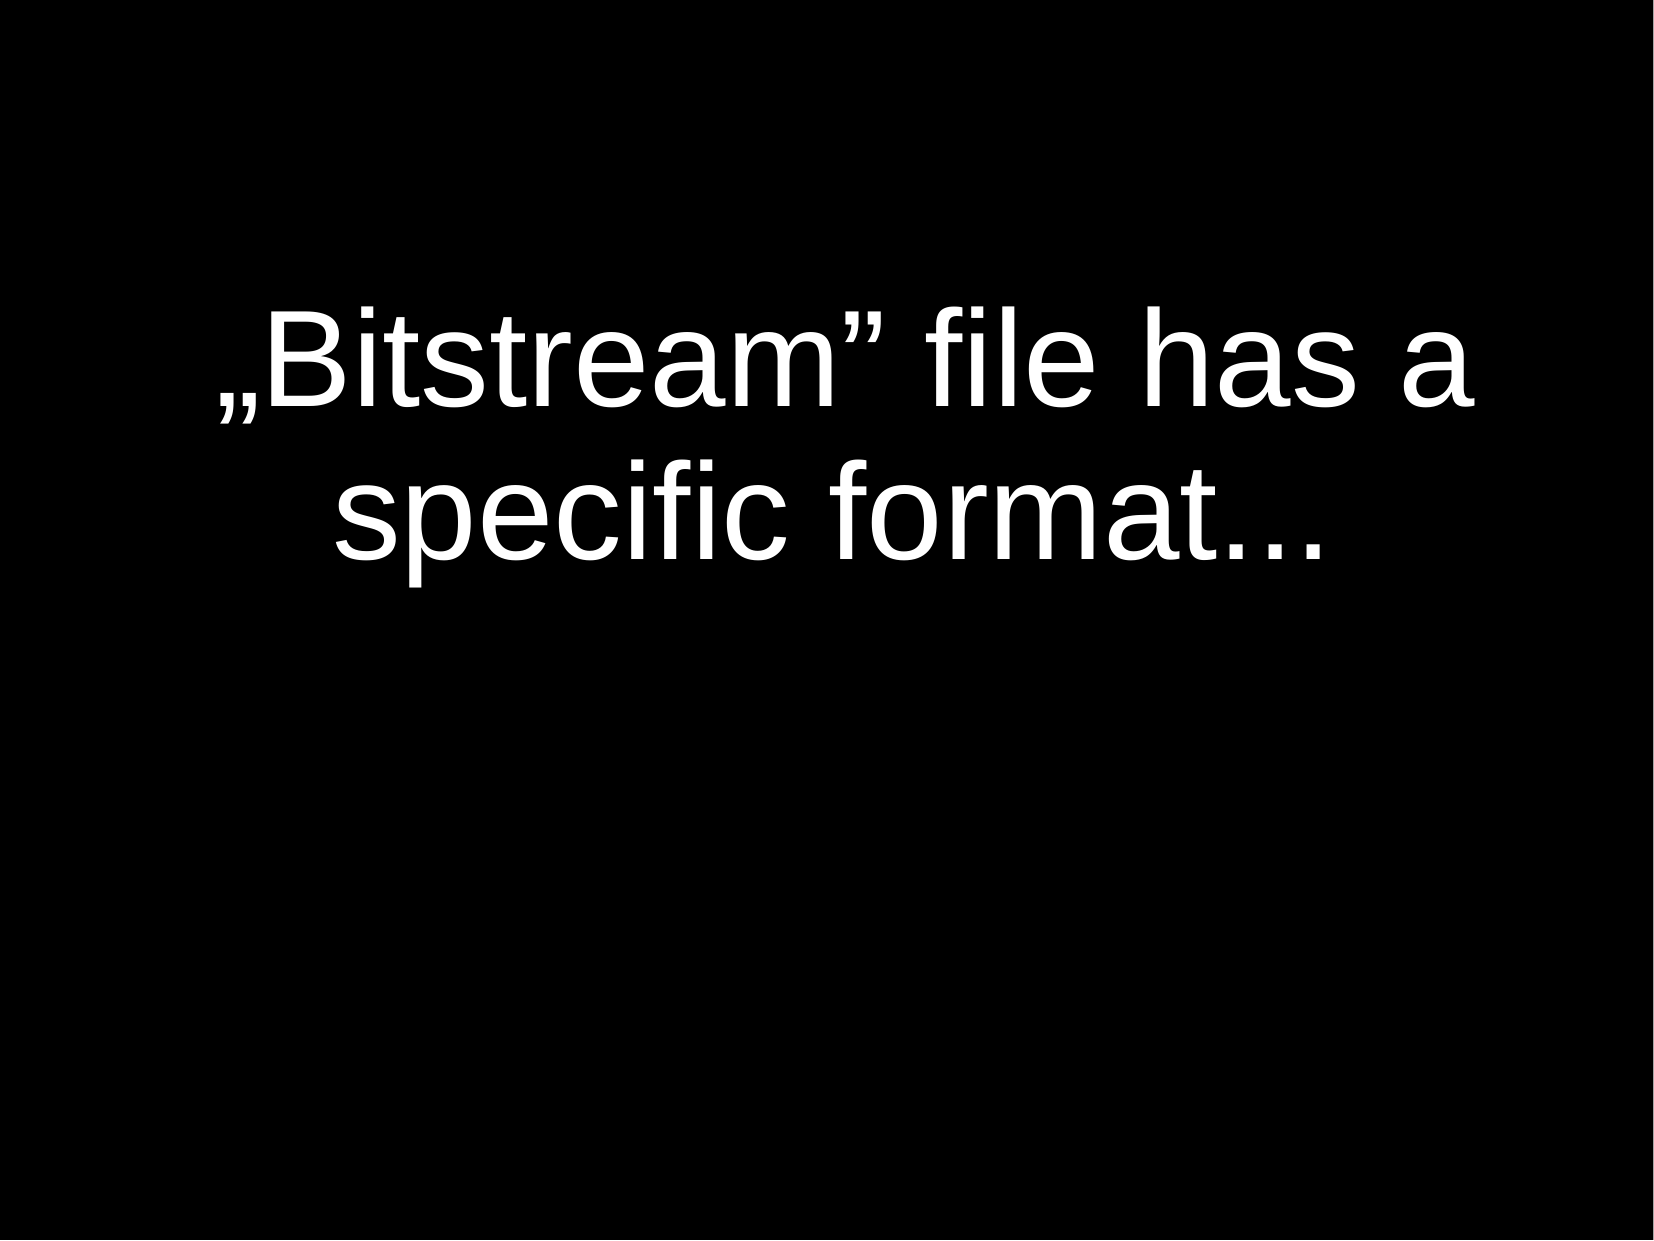

# „Bitstream” file has a specific format...